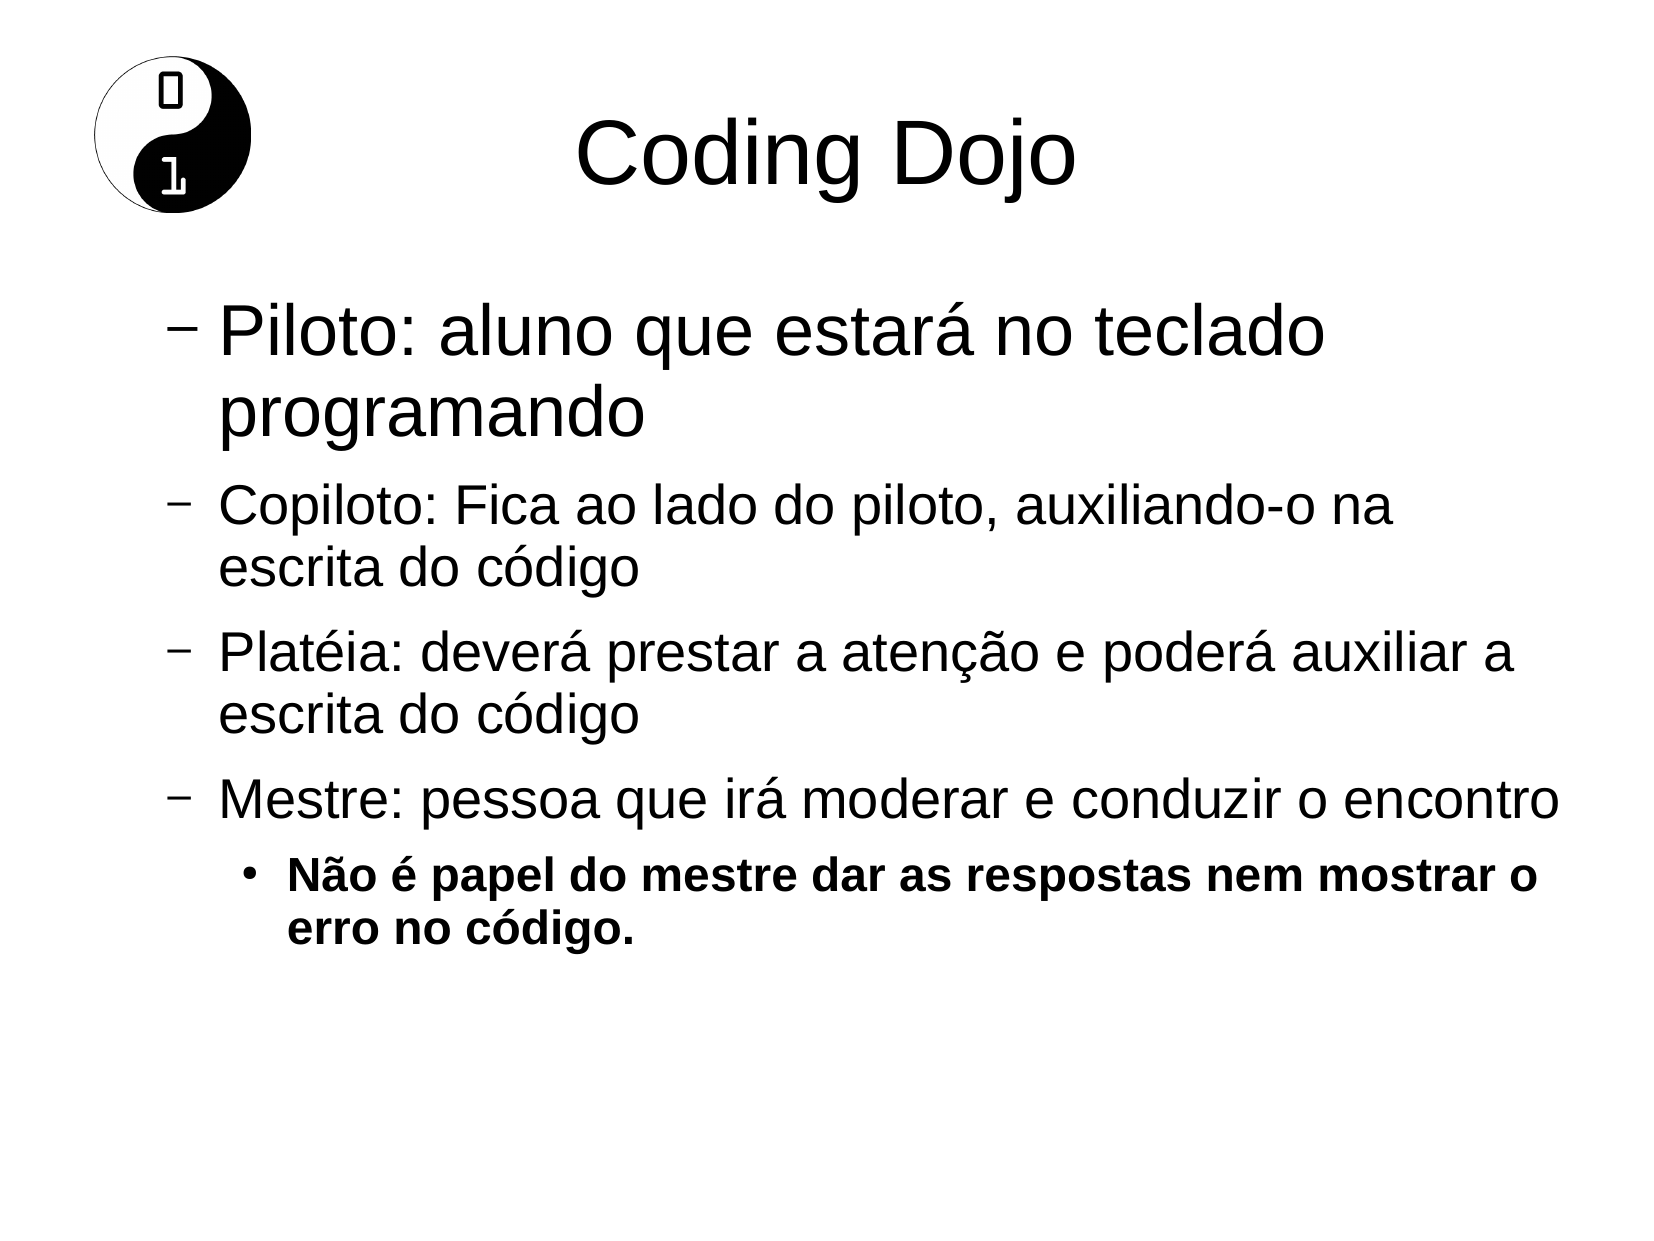

# Coding Dojo
Piloto: aluno que estará no teclado programando
Copiloto: Fica ao lado do piloto, auxiliando-o na escrita do código
Platéia: deverá prestar a atenção e poderá auxiliar a escrita do código
Mestre: pessoa que irá moderar e conduzir o encontro
Não é papel do mestre dar as respostas nem mostrar o erro no código.